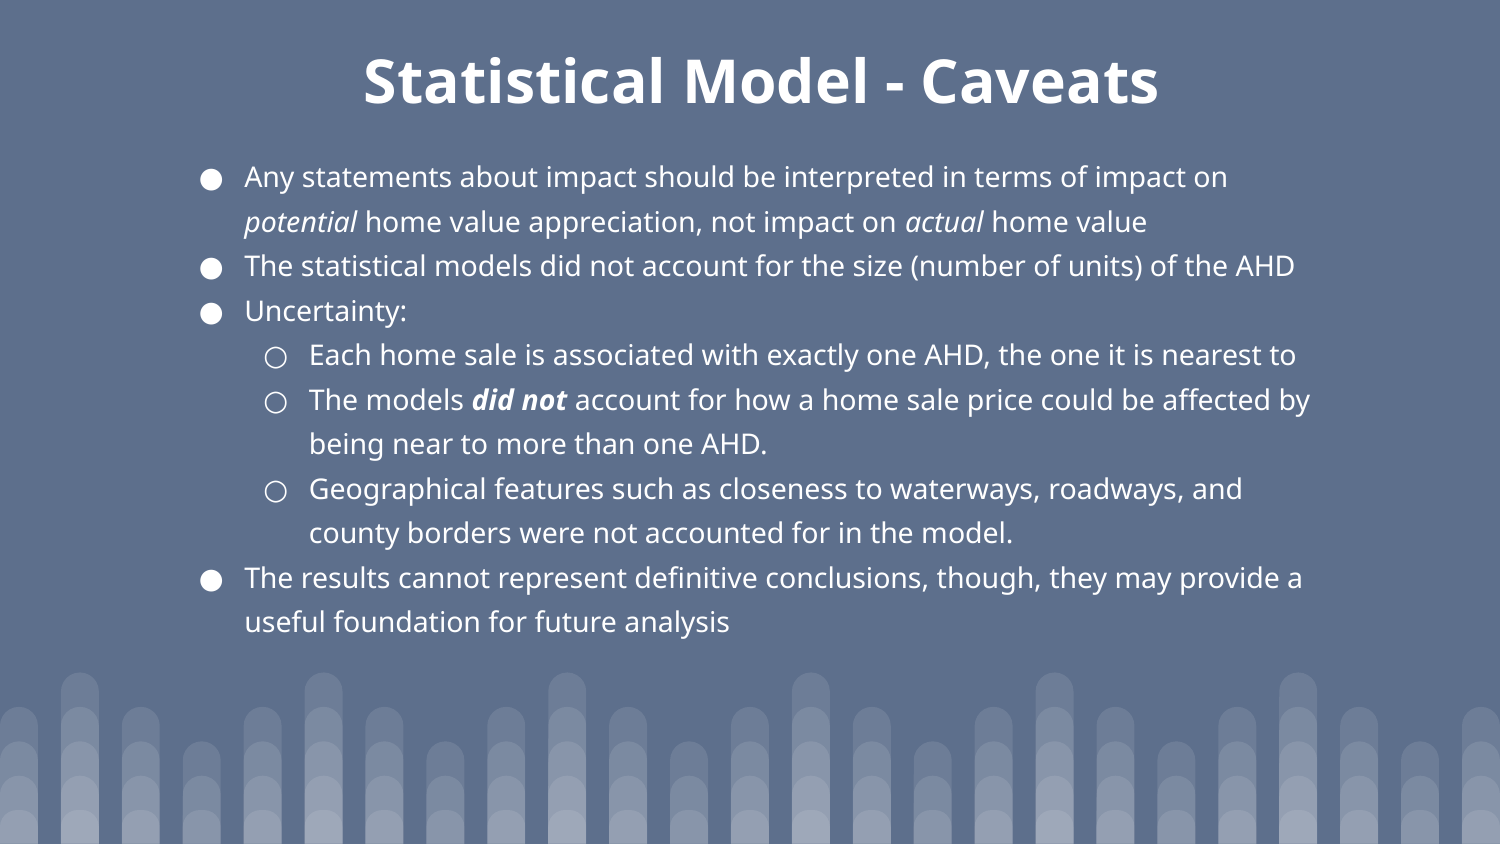

# Statistical Model - Caveats
Any statements about impact should be interpreted in terms of impact on potential home value appreciation, not impact on actual home value
The statistical models did not account for the size (number of units) of the AHD
Uncertainty:
Each home sale is associated with exactly one AHD, the one it is nearest to
The models did not account for how a home sale price could be affected by being near to more than one AHD.
Geographical features such as closeness to waterways, roadways, and county borders were not accounted for in the model.
The results cannot represent definitive conclusions, though, they may provide a useful foundation for future analysis